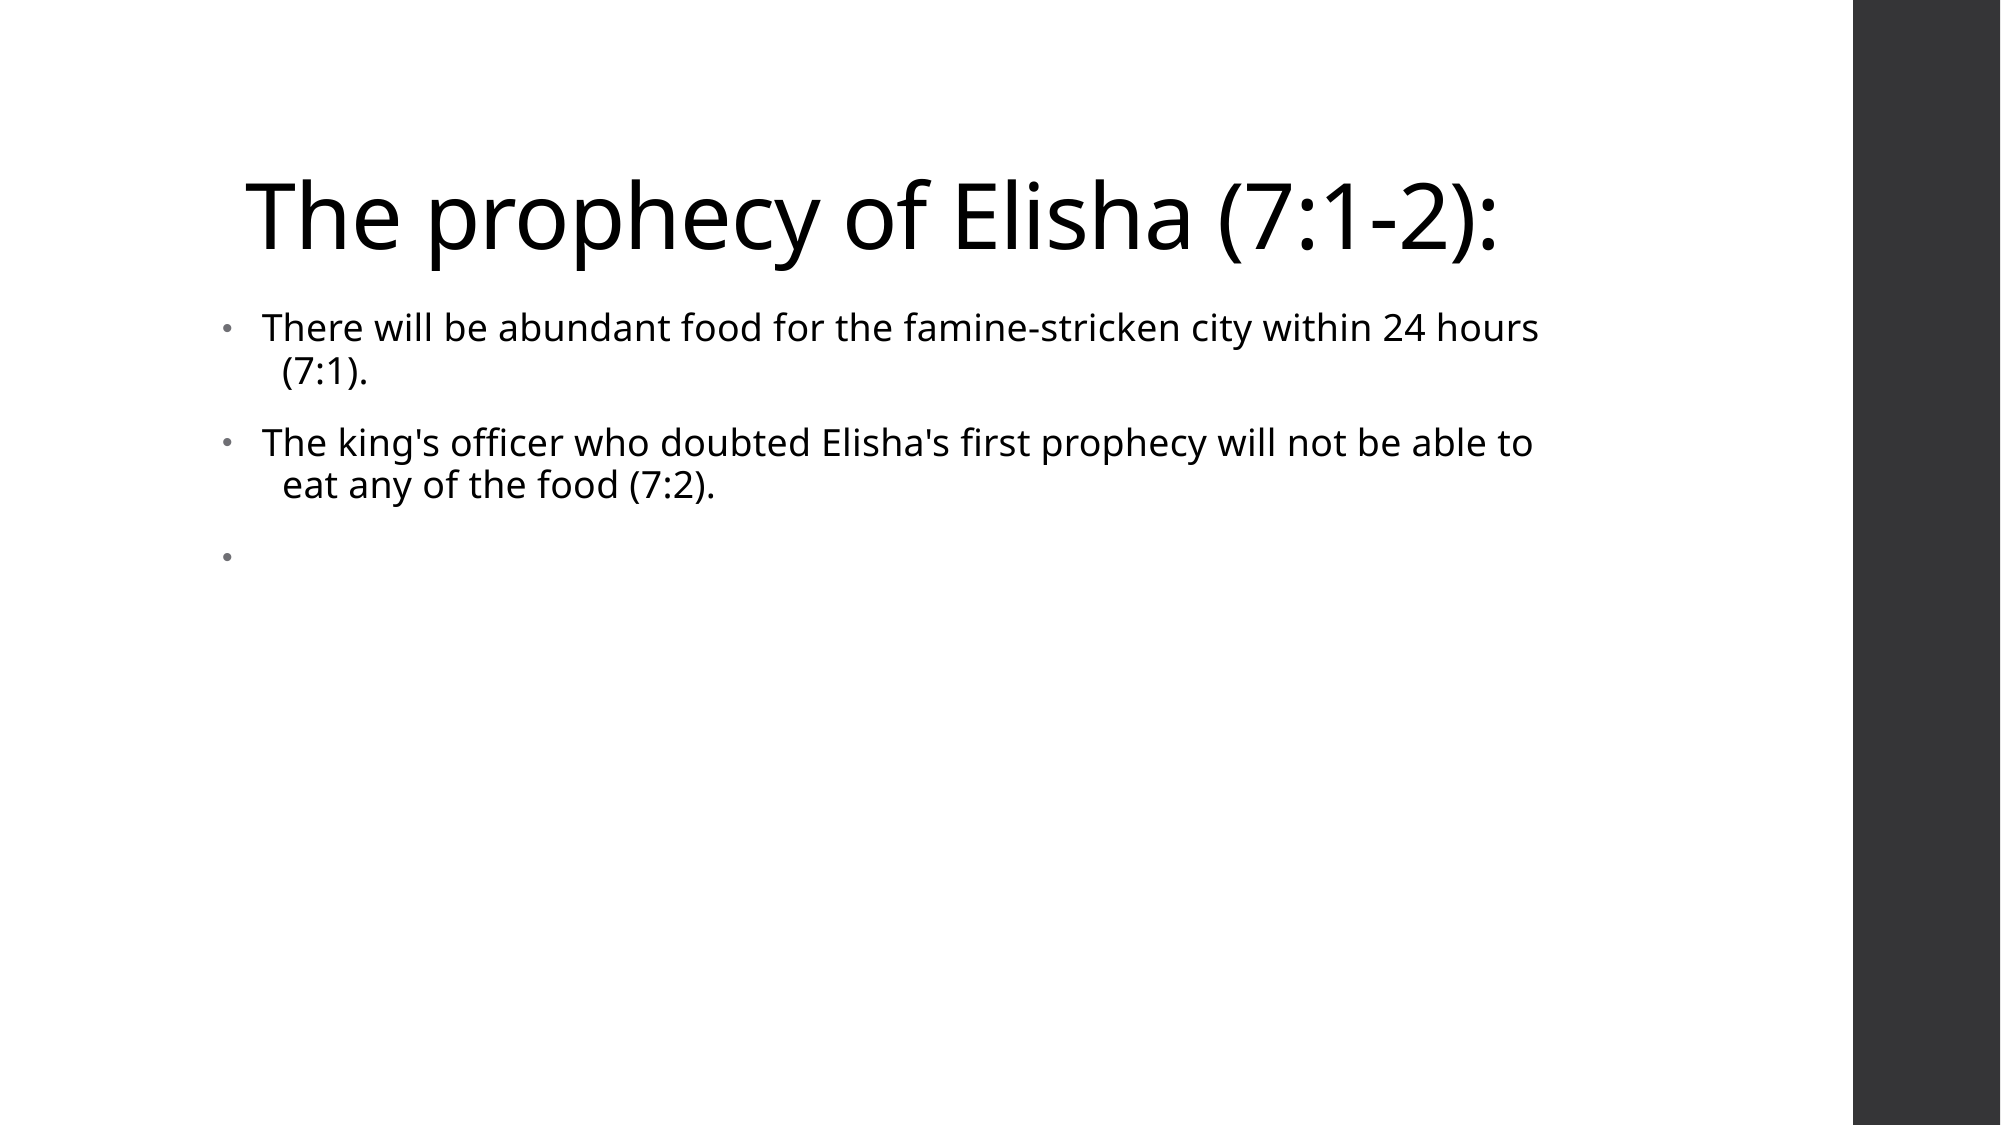

# The prophecy of Elisha (7:1-2):
 There will be abundant food for the famine-stricken city within 24 hours (7:1).
 The king's officer who doubted Elisha's first prophecy will not be able to eat any of the food (7:2).